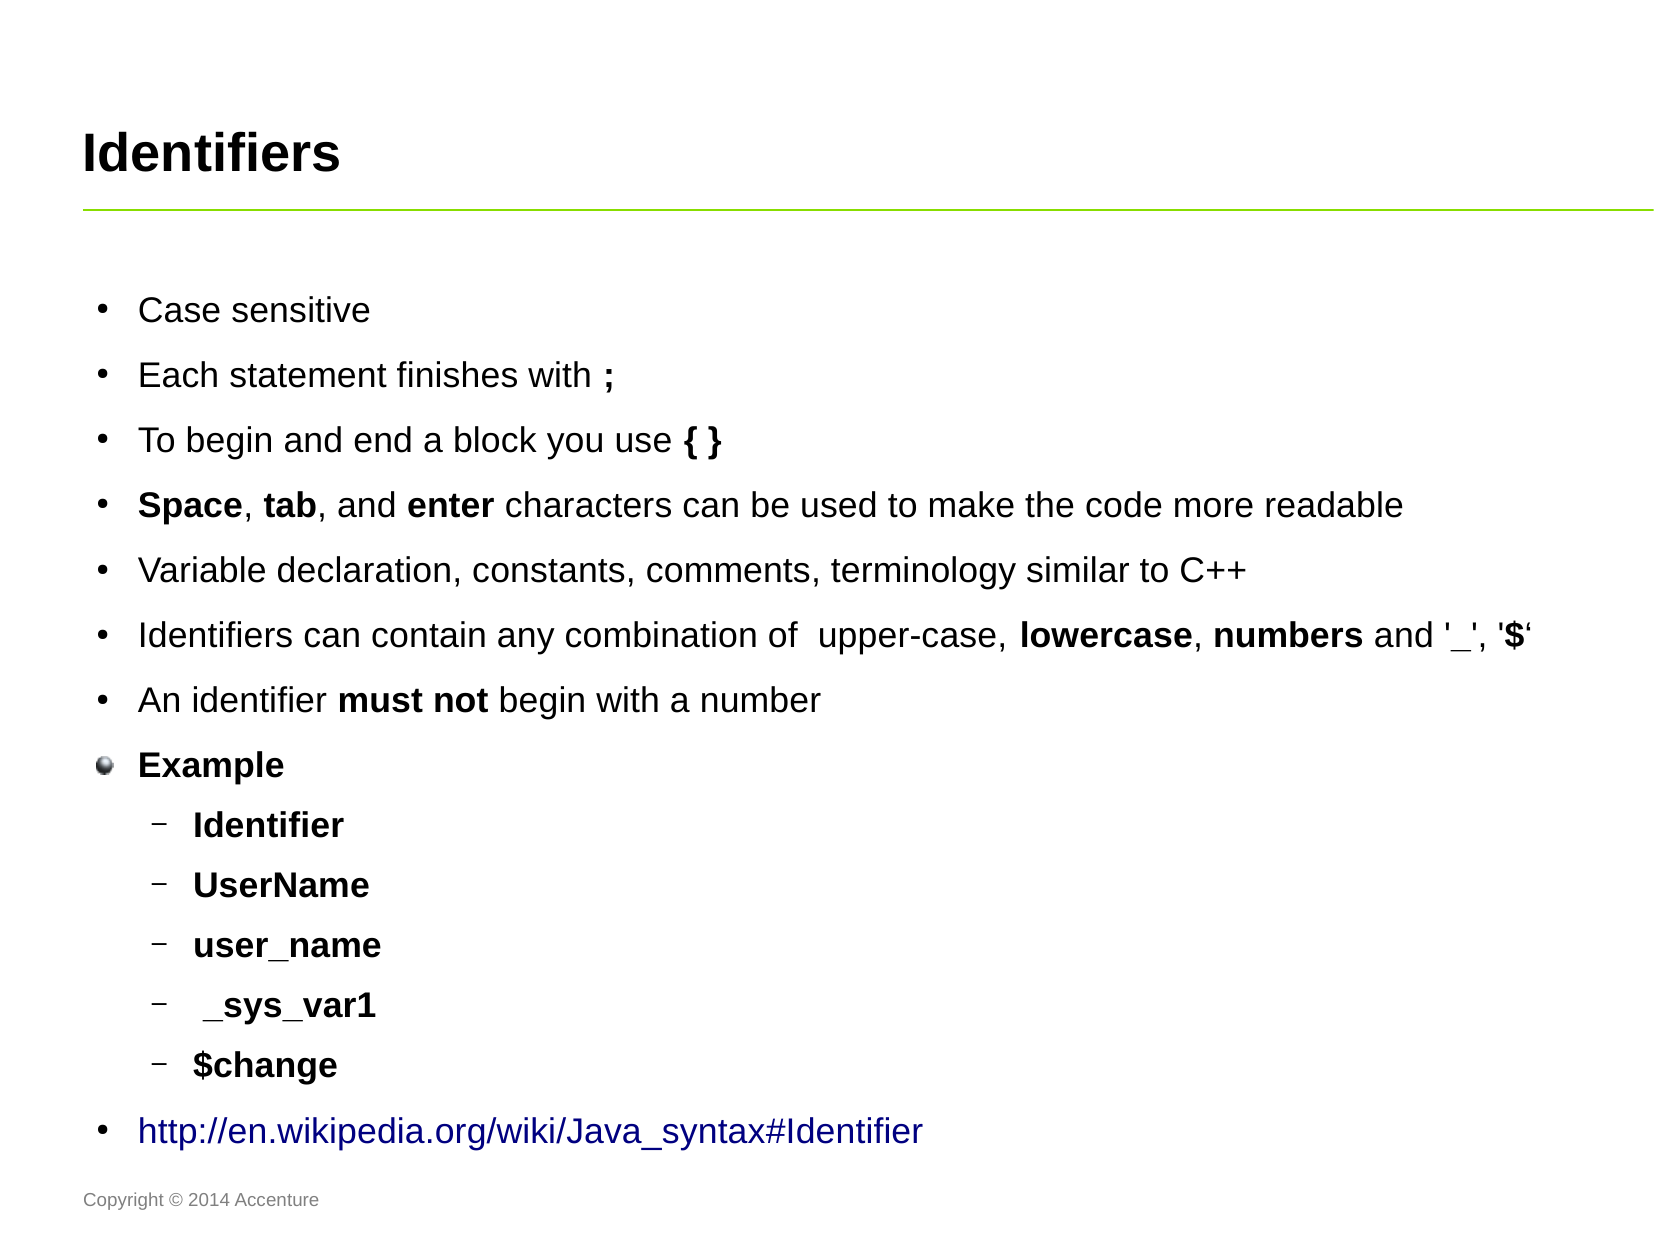

# Identifiers
Case sensitive
Each statement finishes with ;
To begin and end a block you use { }
Space, tab, and enter characters can be used to make the code more readable
Variable declaration, constants, comments, terminology similar to C++
Identifiers can contain any combination of  upper-case, lowercase, numbers and '_', '$‘
An identifier must not begin with a number
Example
Identifier
UserName
user_name
 _sys_var1
$change
http://en.wikipedia.org/wiki/Java_syntax#Identifier